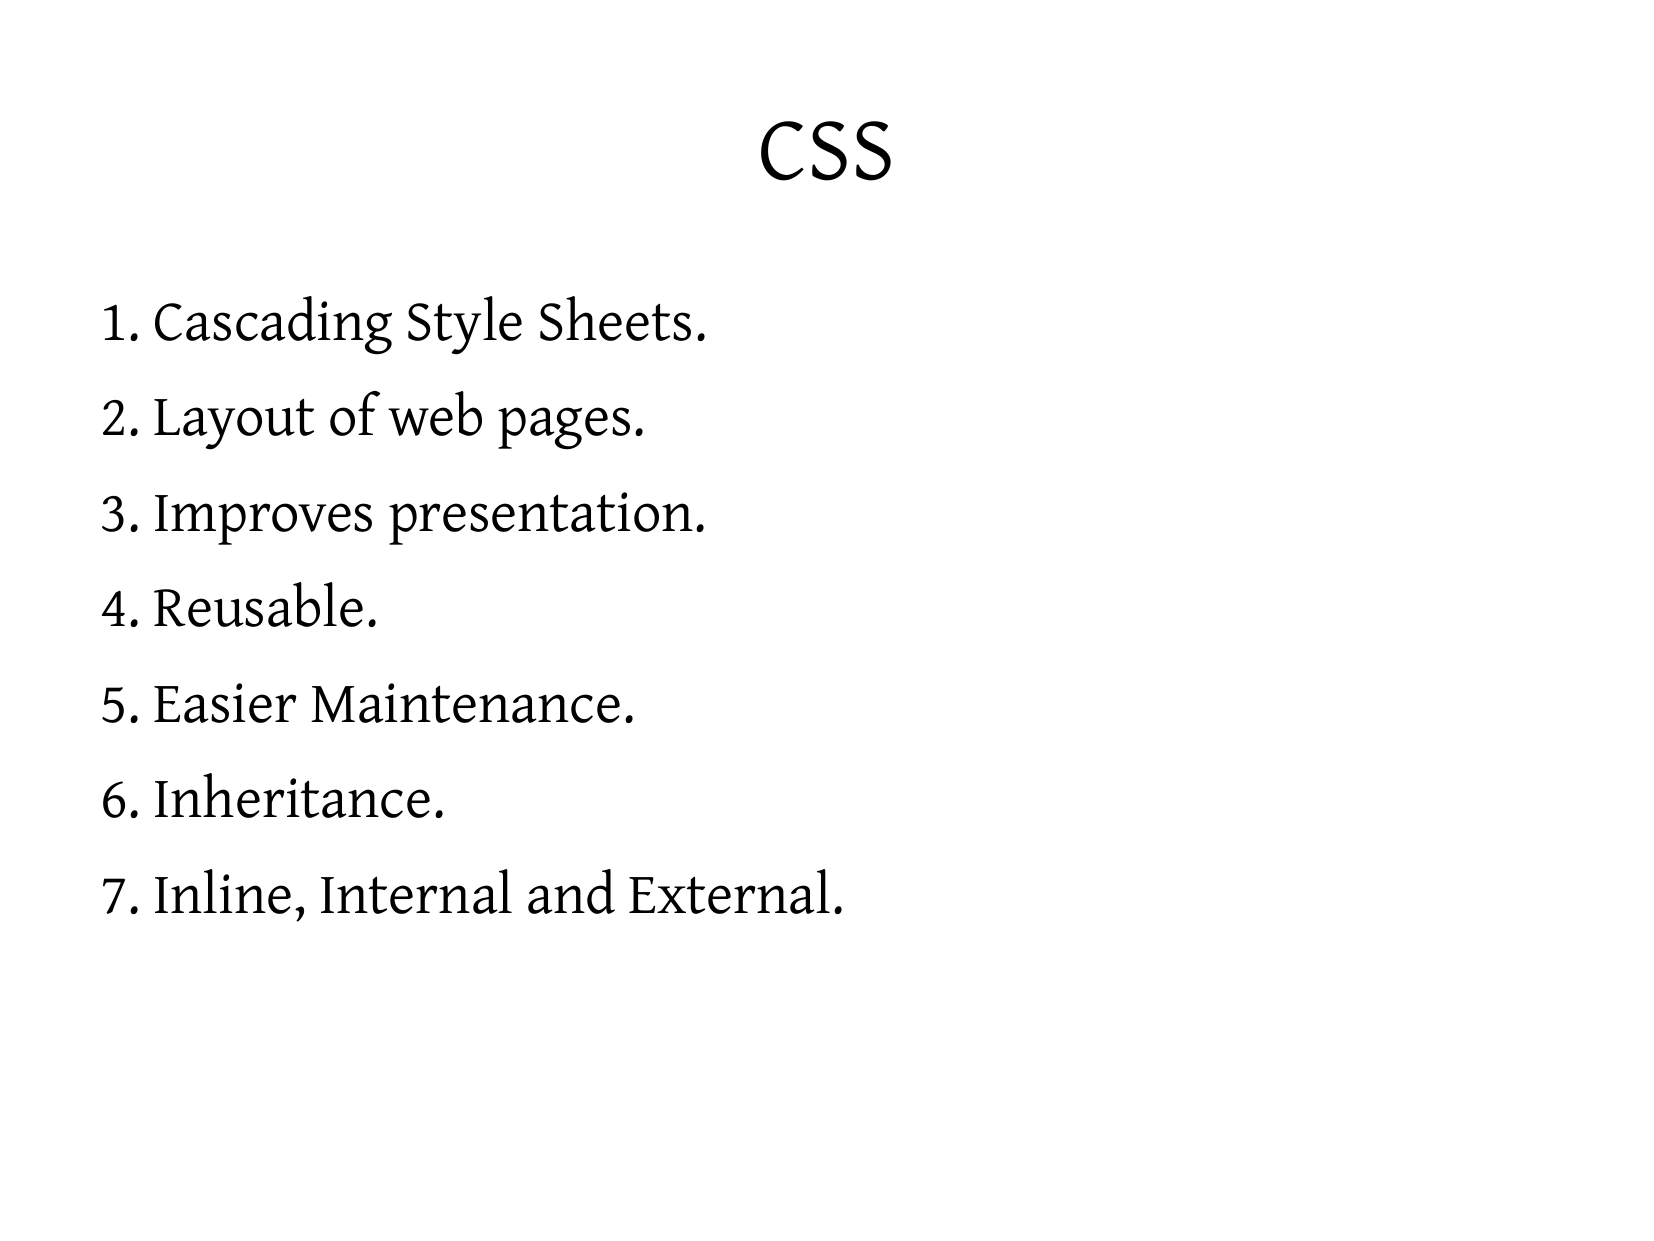

# CSS
Cascading Style Sheets.
Layout of web pages.
Improves presentation.
Reusable.
Easier Maintenance.
Inheritance.
Inline, Internal and External.